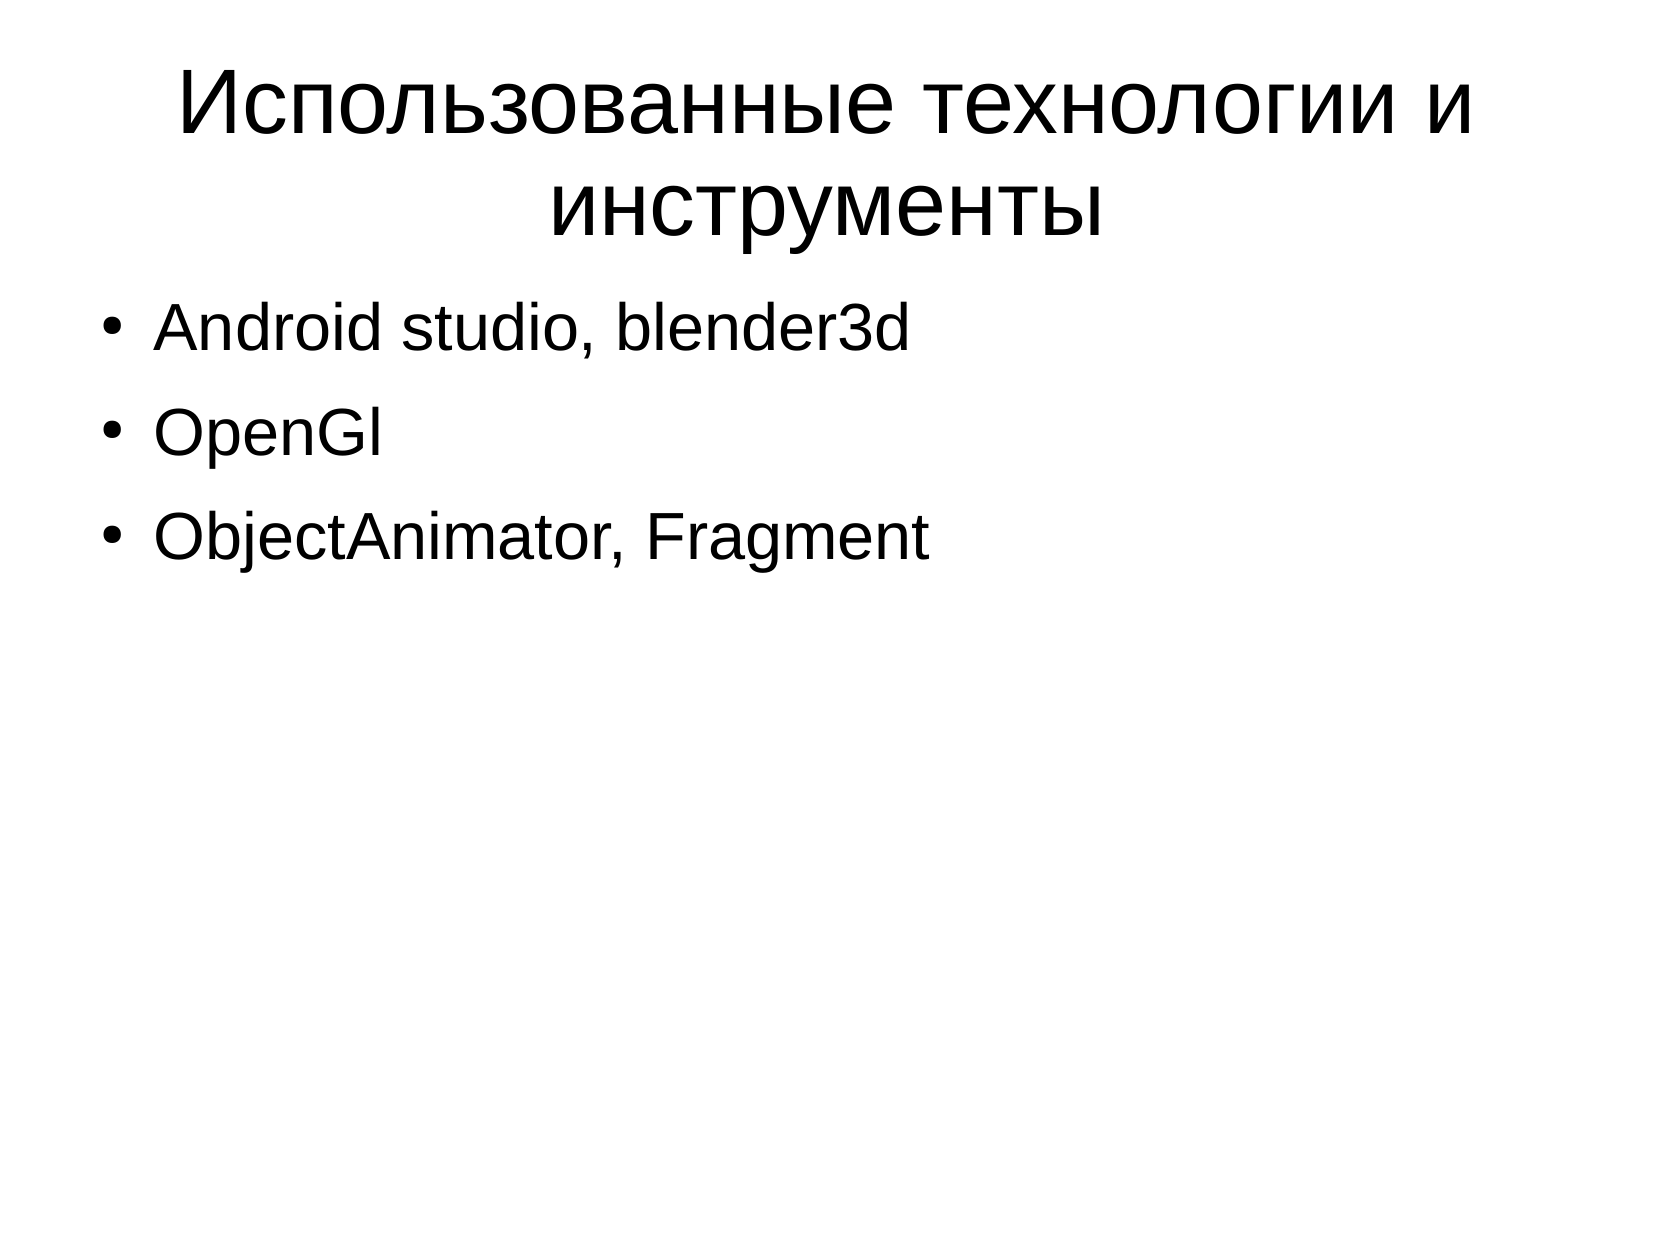

# Использованные технологии и инструменты
Android studio, blender3d
OpenGl
ObjectAnimator, Fragment